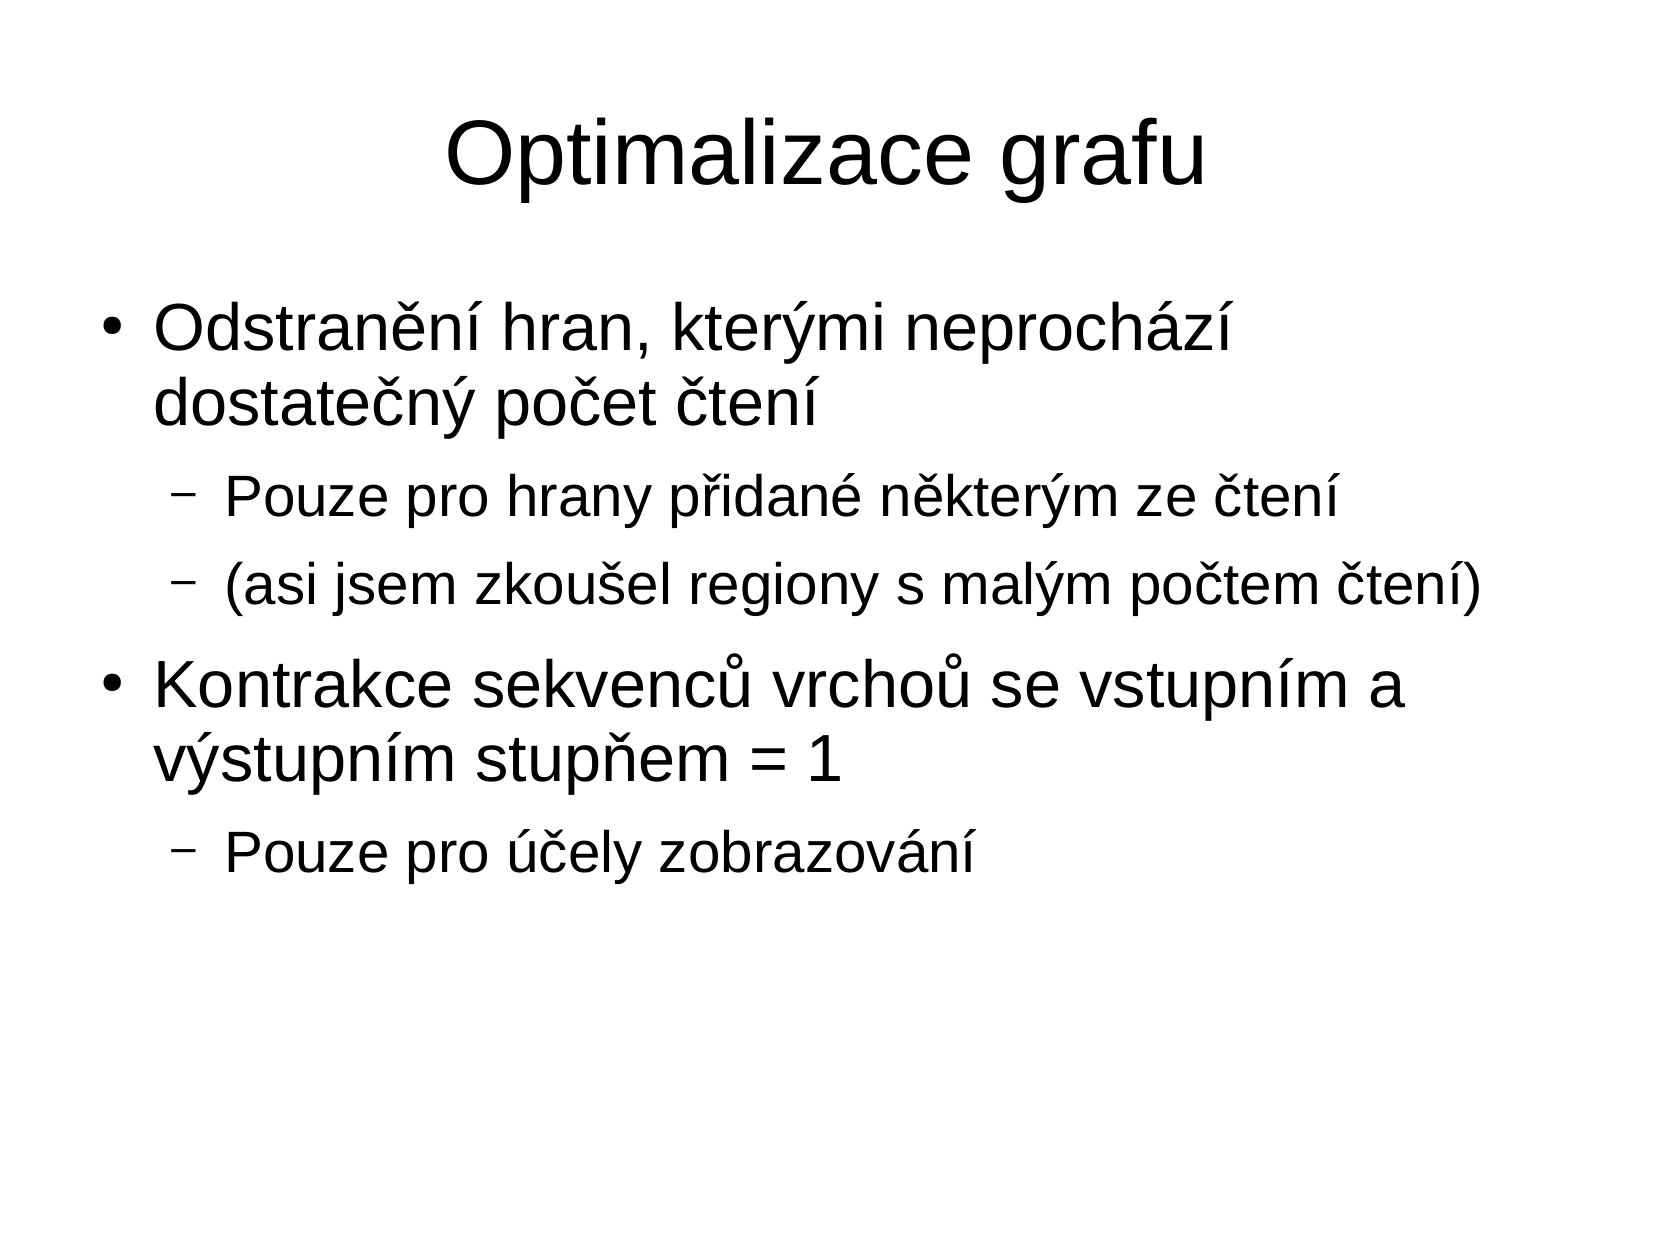

# Optimalizace grafu
Odstranění hran, kterými neprochází dostatečný počet čtení
Pouze pro hrany přidané některým ze čtení
(asi jsem zkoušel regiony s malým počtem čtení)
Kontrakce sekvenců vrchoů se vstupním a výstupním stupňem = 1
Pouze pro účely zobrazování